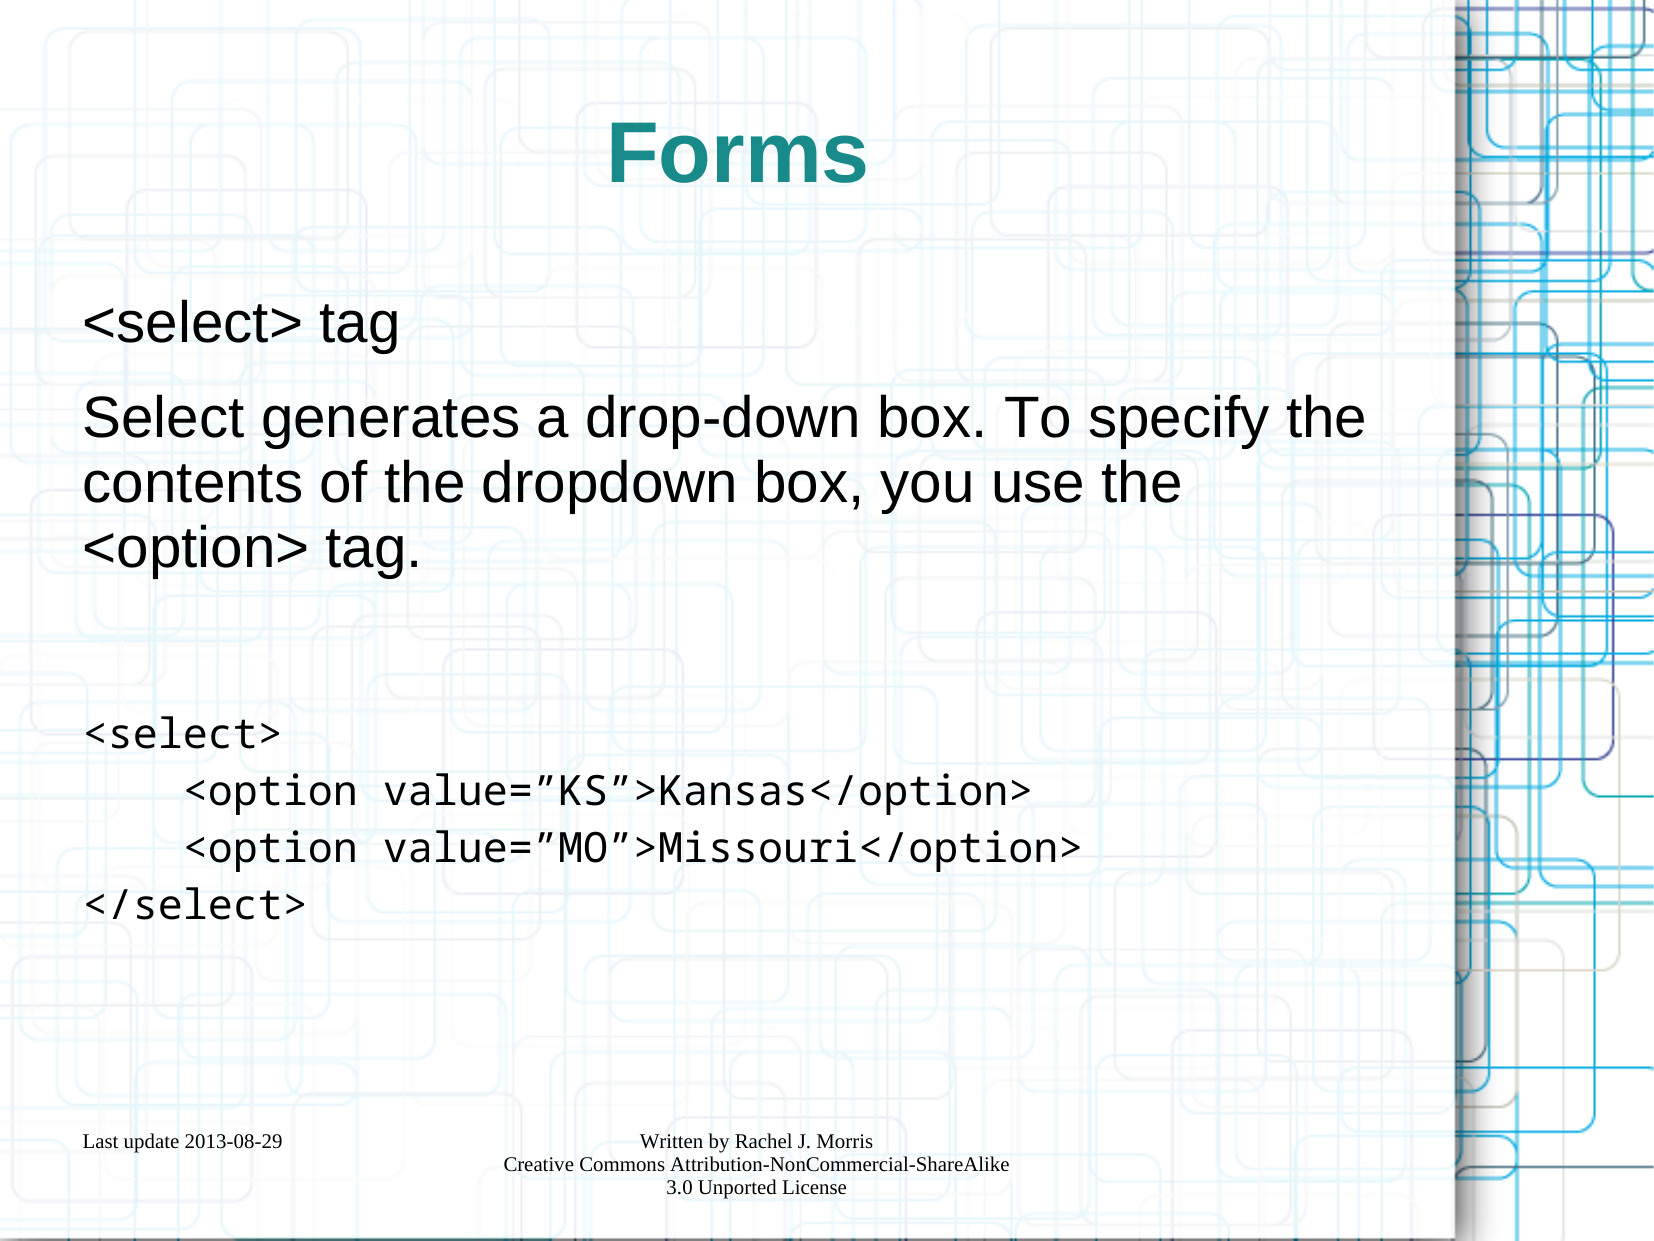

# Forms
<select> tag
Select generates a drop-down box. To specify the contents of the dropdown box, you use the <option> tag.
<select>
 <option value=”KS”>Kansas</option>
 <option value=”MO”>Missouri</option>
</select>